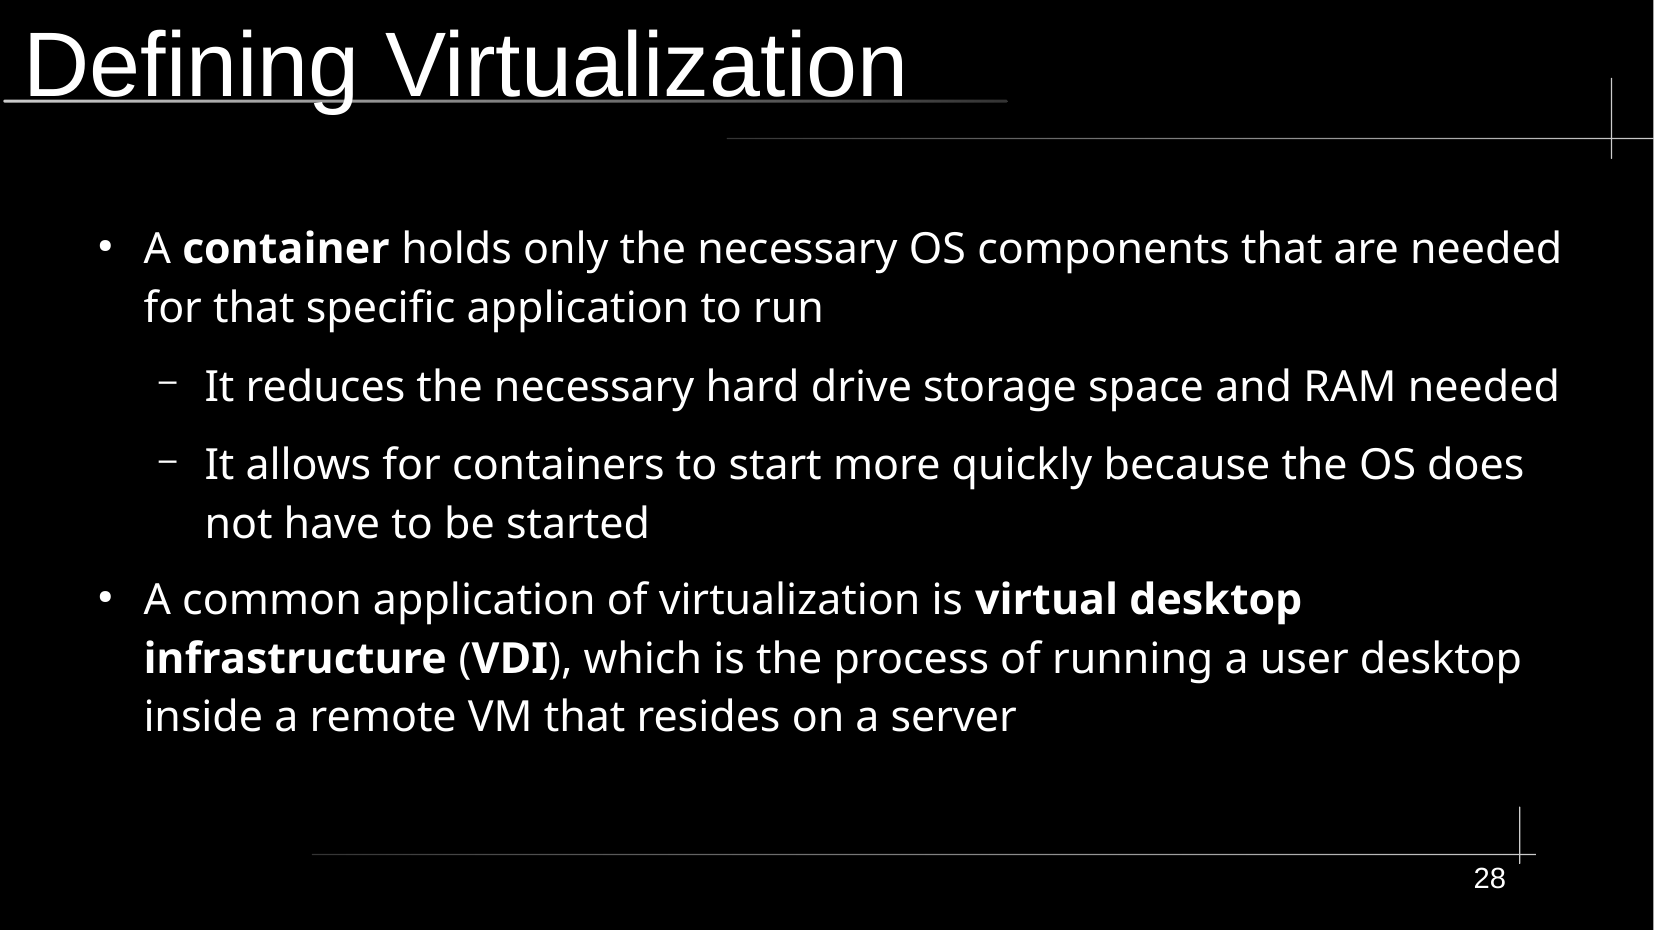

# Defining Virtualization
A container holds only the necessary OS components that are needed for that specific application to run
It reduces the necessary hard drive storage space and RAM needed
It allows for containers to start more quickly because the OS does not have to be started
A common application of virtualization is virtual desktop infrastructure (VDI), which is the process of running a user desktop inside a remote VM that resides on a server
28